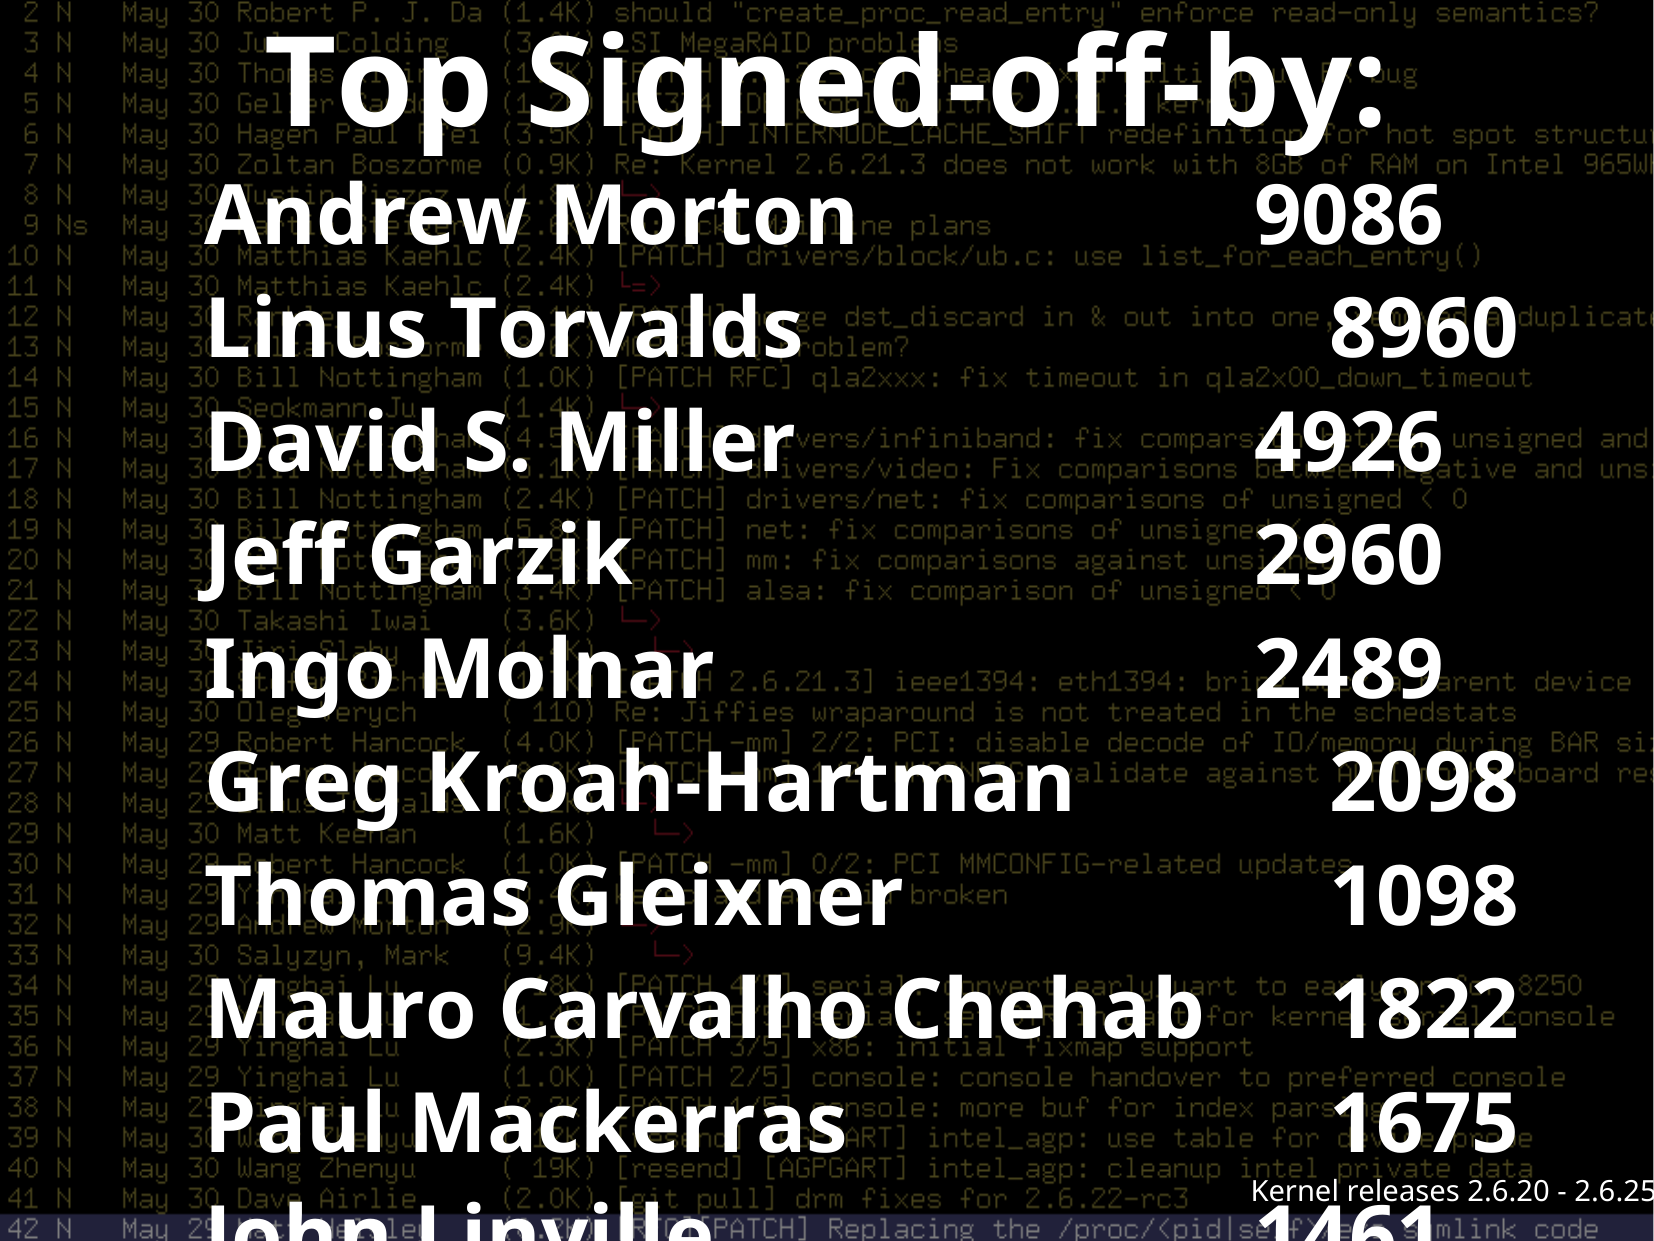

Top Signed-off-by:
Andrew Morton						9086
Linus Torvalds							8960
David S. Miller							4926
Jeff Garzik									2960
Ingo Molnar								2489
Greg Kroah-Hartman				2098
Thomas Gleixner						1098
Mauro Carvalho Chehab		1822
Paul Mackerras							1675
John Linville								1461
Kernel releases 2.6.20 - 2.6.25